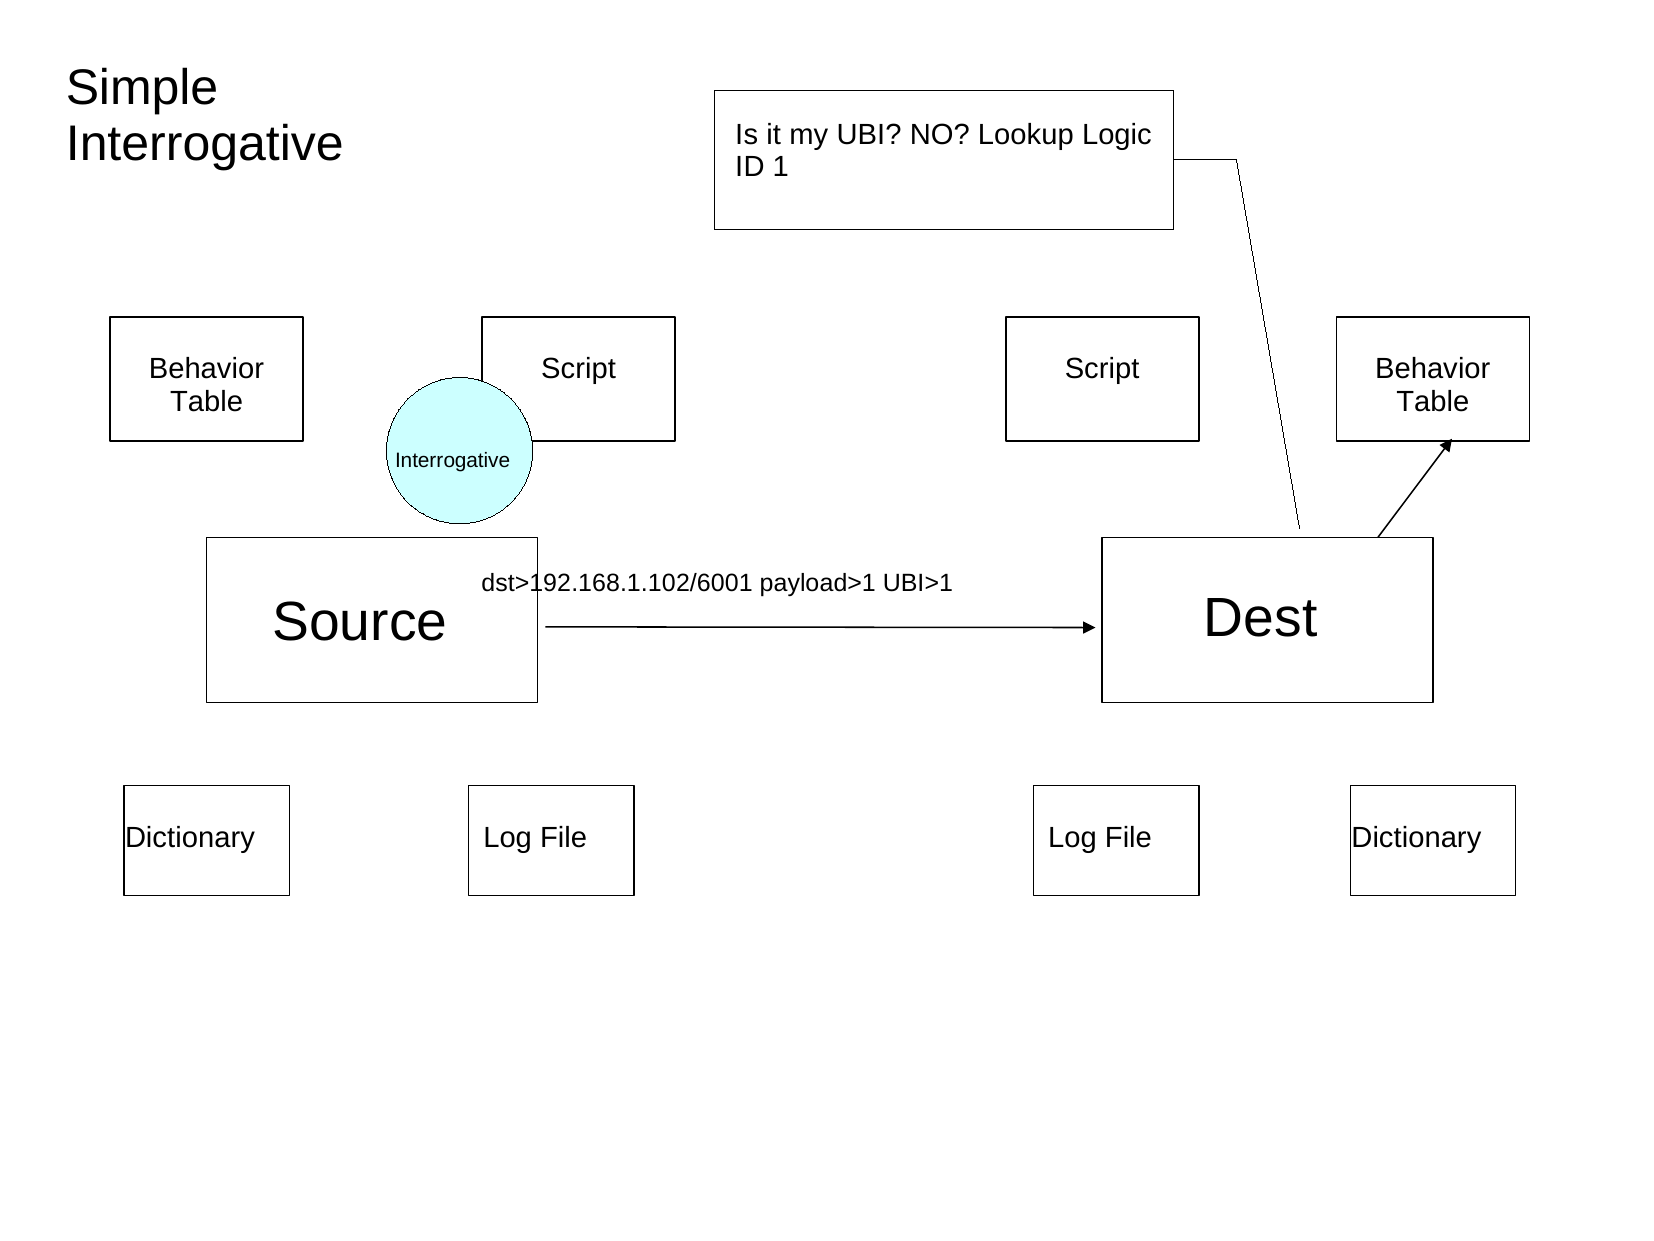

#
Simple
Interrogative
Is it my UBI? NO? Lookup Logic ID 1
Behavior Table
Script
Script
Behavior Table
Interrogative
dst>192.168.1.102/6001 payload>1 UBI>1
Dest
Source
Dictionary
Log File
Log File
Dictionary